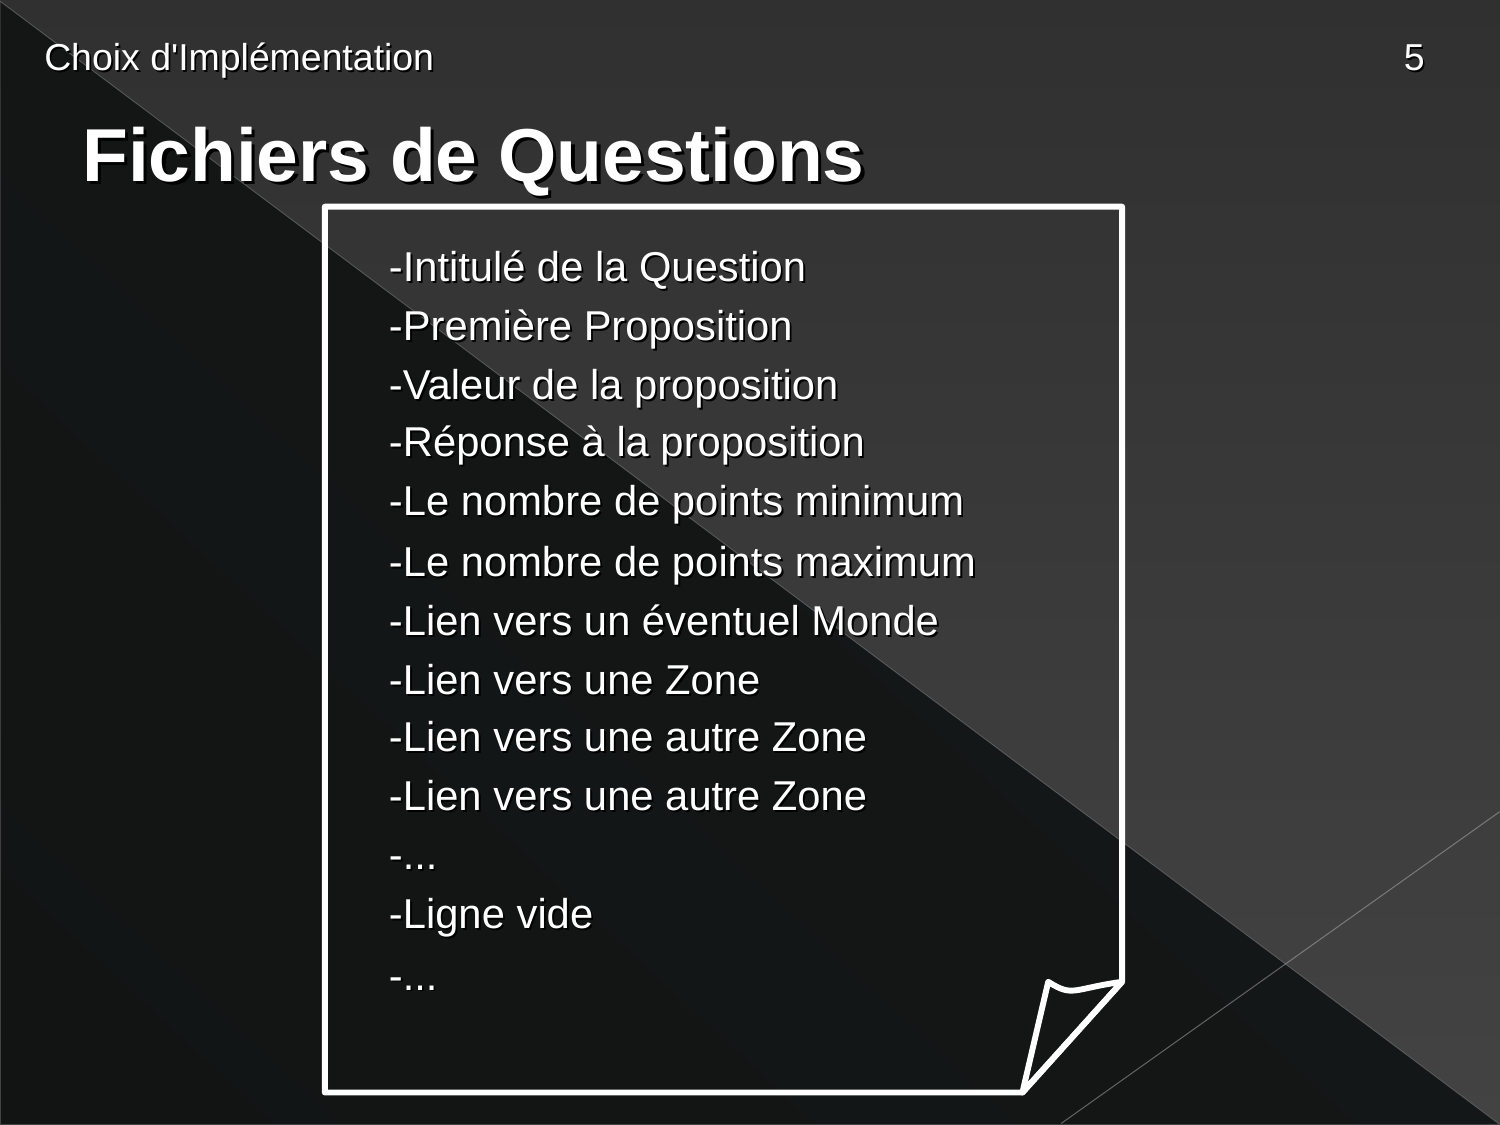

Choix d'Implémentation												 5
# Fichiers de Questions
-Intitulé de la Question
-Première Proposition
-Valeur de la proposition
-Réponse à la proposition
-Le nombre de points minimum
-Le nombre de points maximum
-Lien vers un éventuel Monde
-Lien vers une Zone
-Lien vers une autre Zone
-Lien vers une autre Zone
-...
-Ligne vide
-...